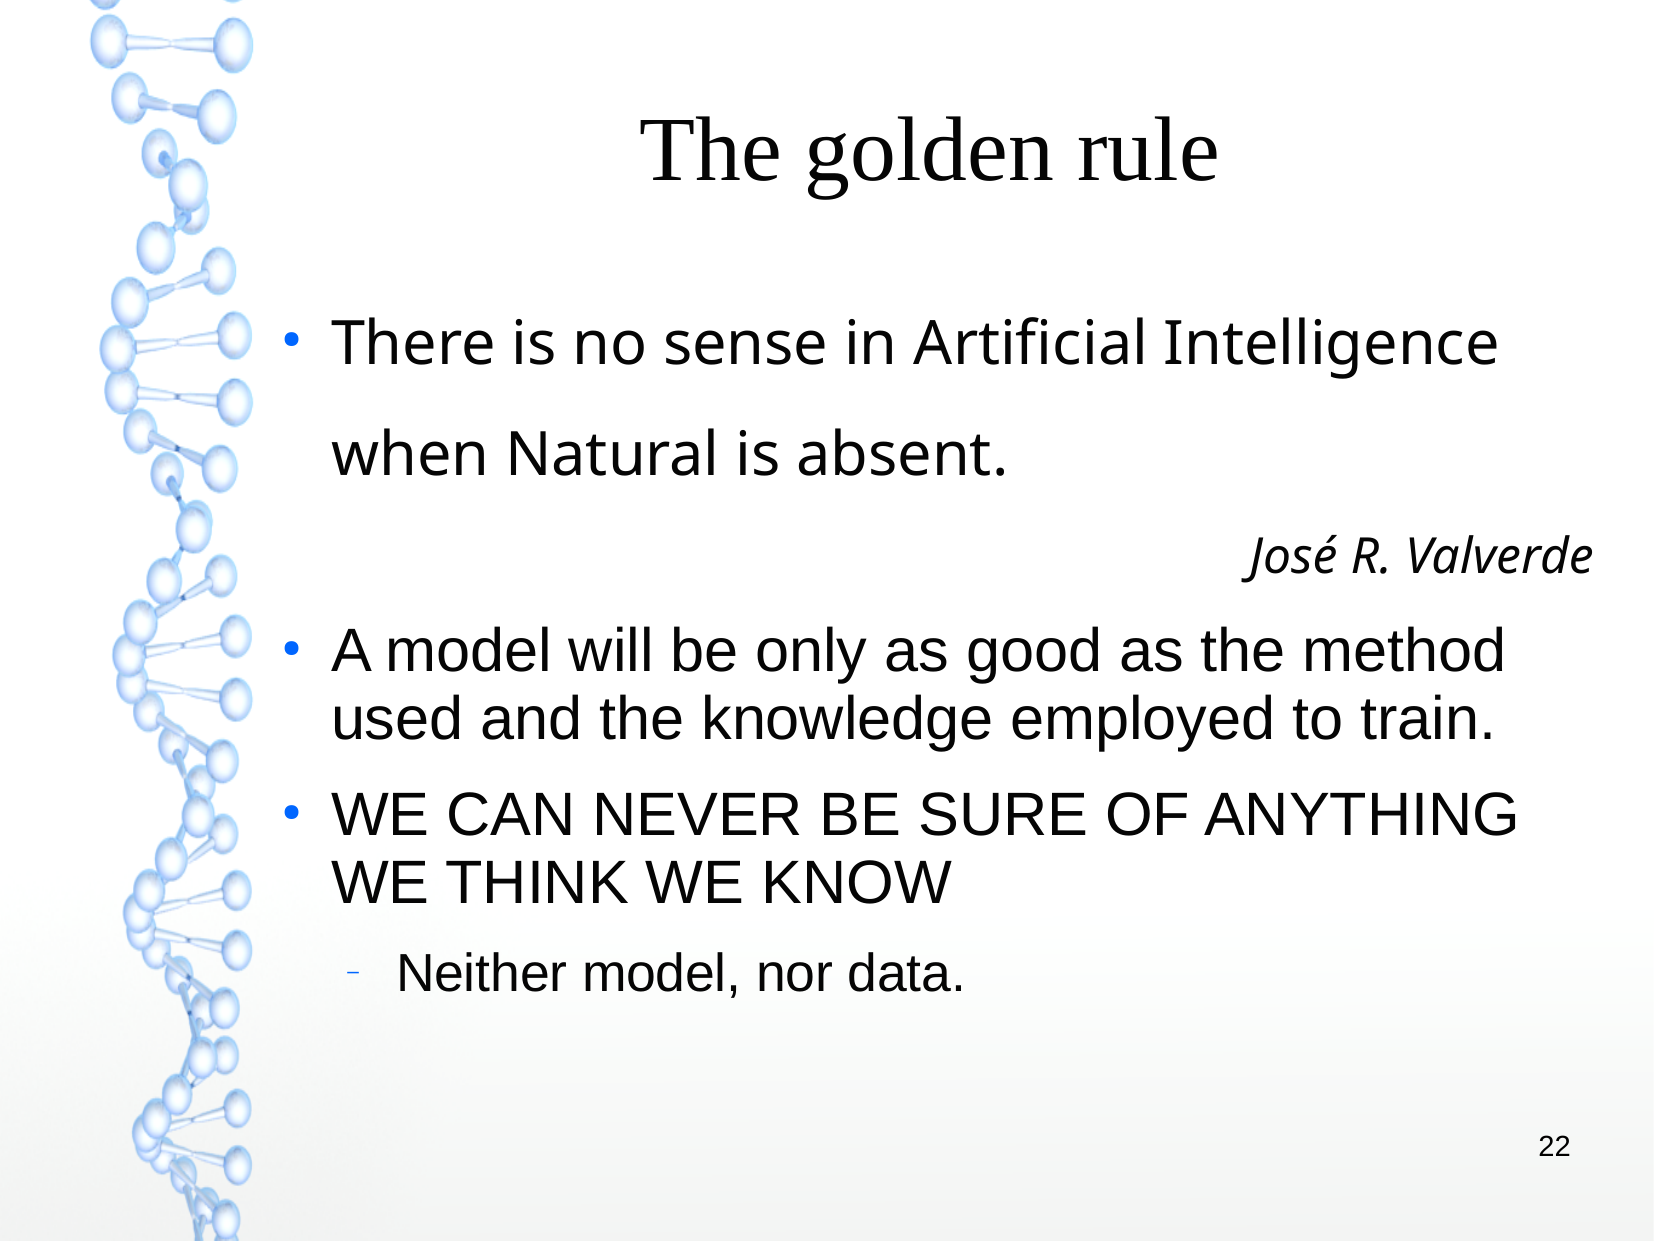

# The golden rule
There is no sense in Artificial Intelligence
when Natural is absent.
José R. Valverde
A model will be only as good as the method used and the knowledge employed to train.
WE CAN NEVER BE SURE OF ANYTHING WE THINK WE KNOW
Neither model, nor data.
22